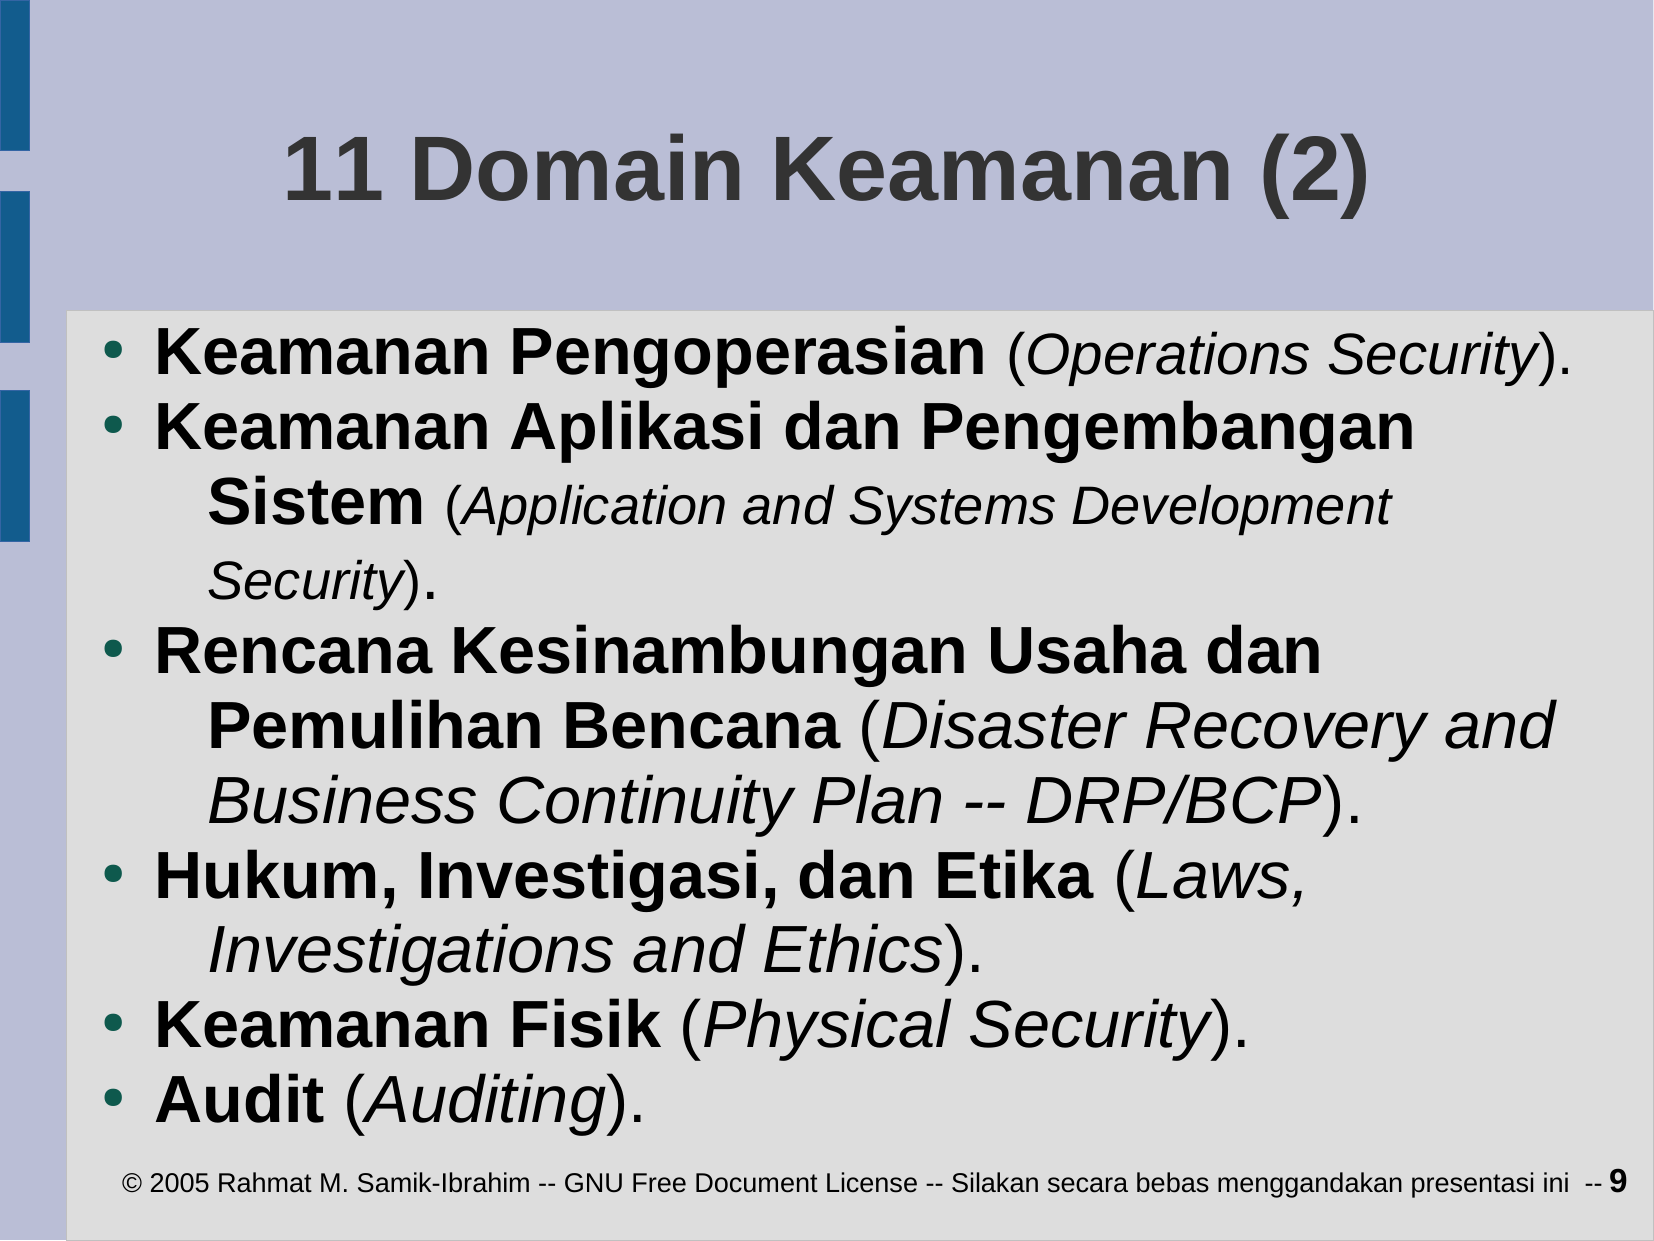

# 11 Domain Keamanan (2)
Keamanan Pengoperasian (Operations Security).
Keamanan Aplikasi dan Pengembangan Sistem (Application and Systems Development Security).
Rencana Kesinambungan Usaha dan Pemulihan Bencana (Disaster Recovery and Business Continuity Plan -- DRP/BCP).
Hukum, Investigasi, dan Etika (Laws, Investigations and Ethics).
Keamanan Fisik (Physical Security).
Audit (Auditing).